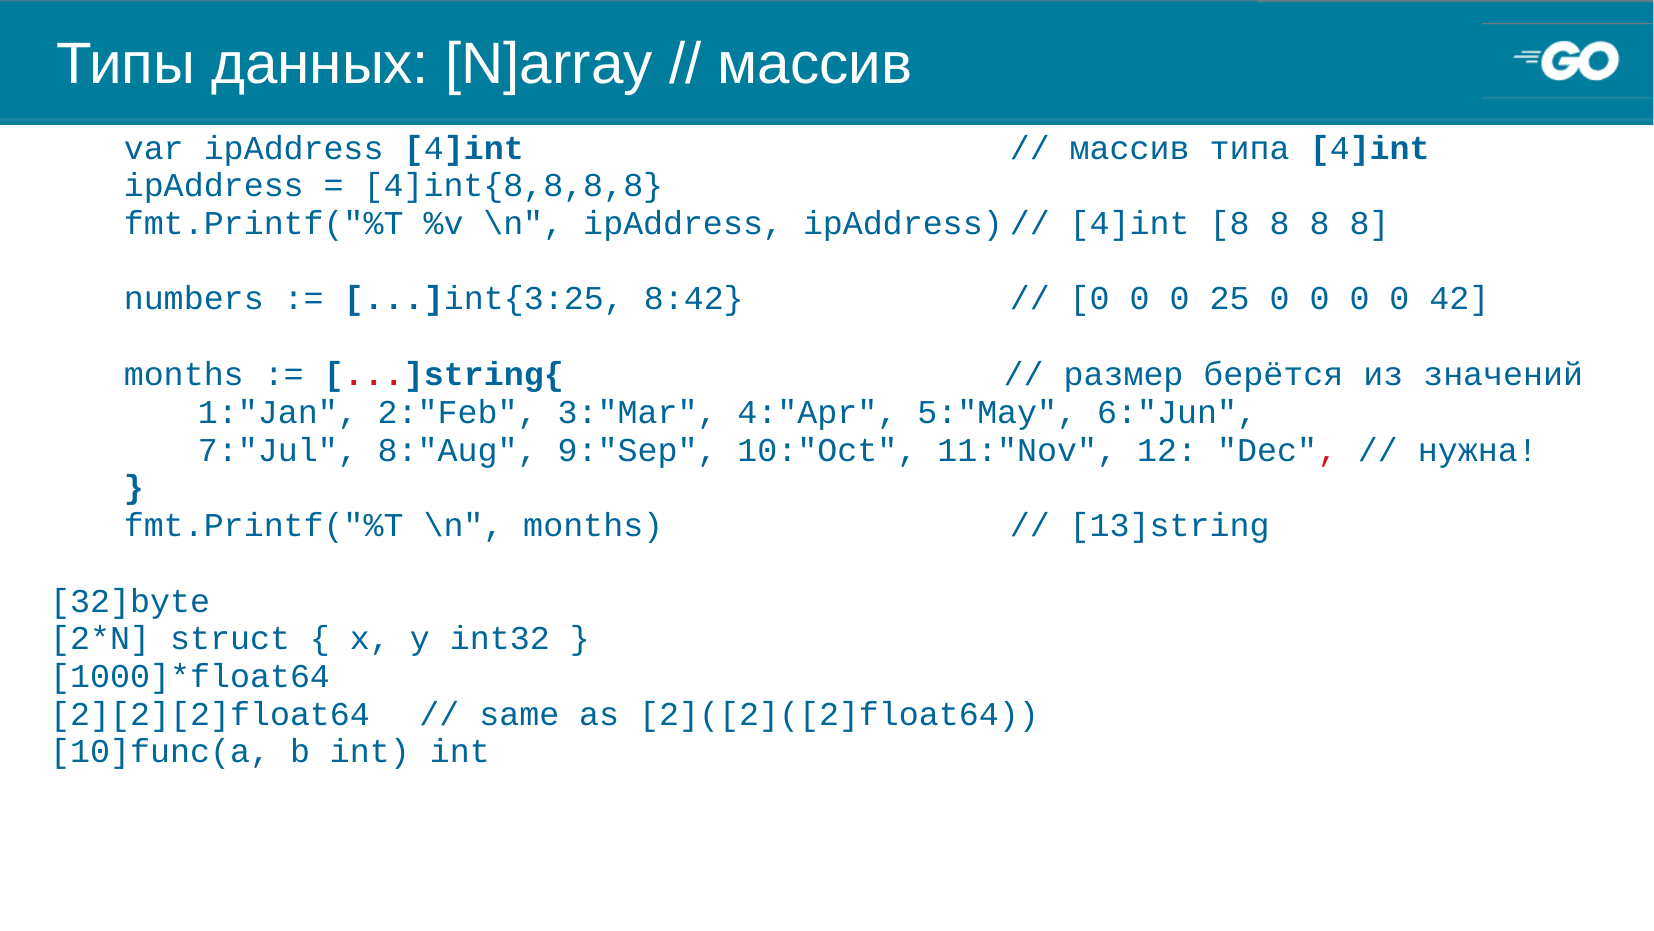

Типы данных: [N]array // массив
	var ipAddress [4]int							// массив типа [4]int
	ipAddress = [4]int{8,8,8,8}
	fmt.Printf("%T %v \n", ipAddress, ipAddress)	// [4]int [8 8 8 8]
	numbers := [...]int{3:25, 8:42}				// [0 0 0 25 0 0 0 0 42]
	months := [...]string{ // размер берётся из значений
		1:"Jan", 2:"Feb", 3:"Mar", 4:"Apr", 5:"May", 6:"Jun",
		7:"Jul", 8:"Aug", 9:"Sep", 10:"Oct", 11:"Nov", 12: "Dec", // нужна!
	}
	fmt.Printf("%T \n", months)					// [13]string
[32]byte
[2*N] struct { x, y int32 }
[1000]*float64
[2][2][2]float64	// same as [2]([2]([2]float64))
[10]func(a, b int) int